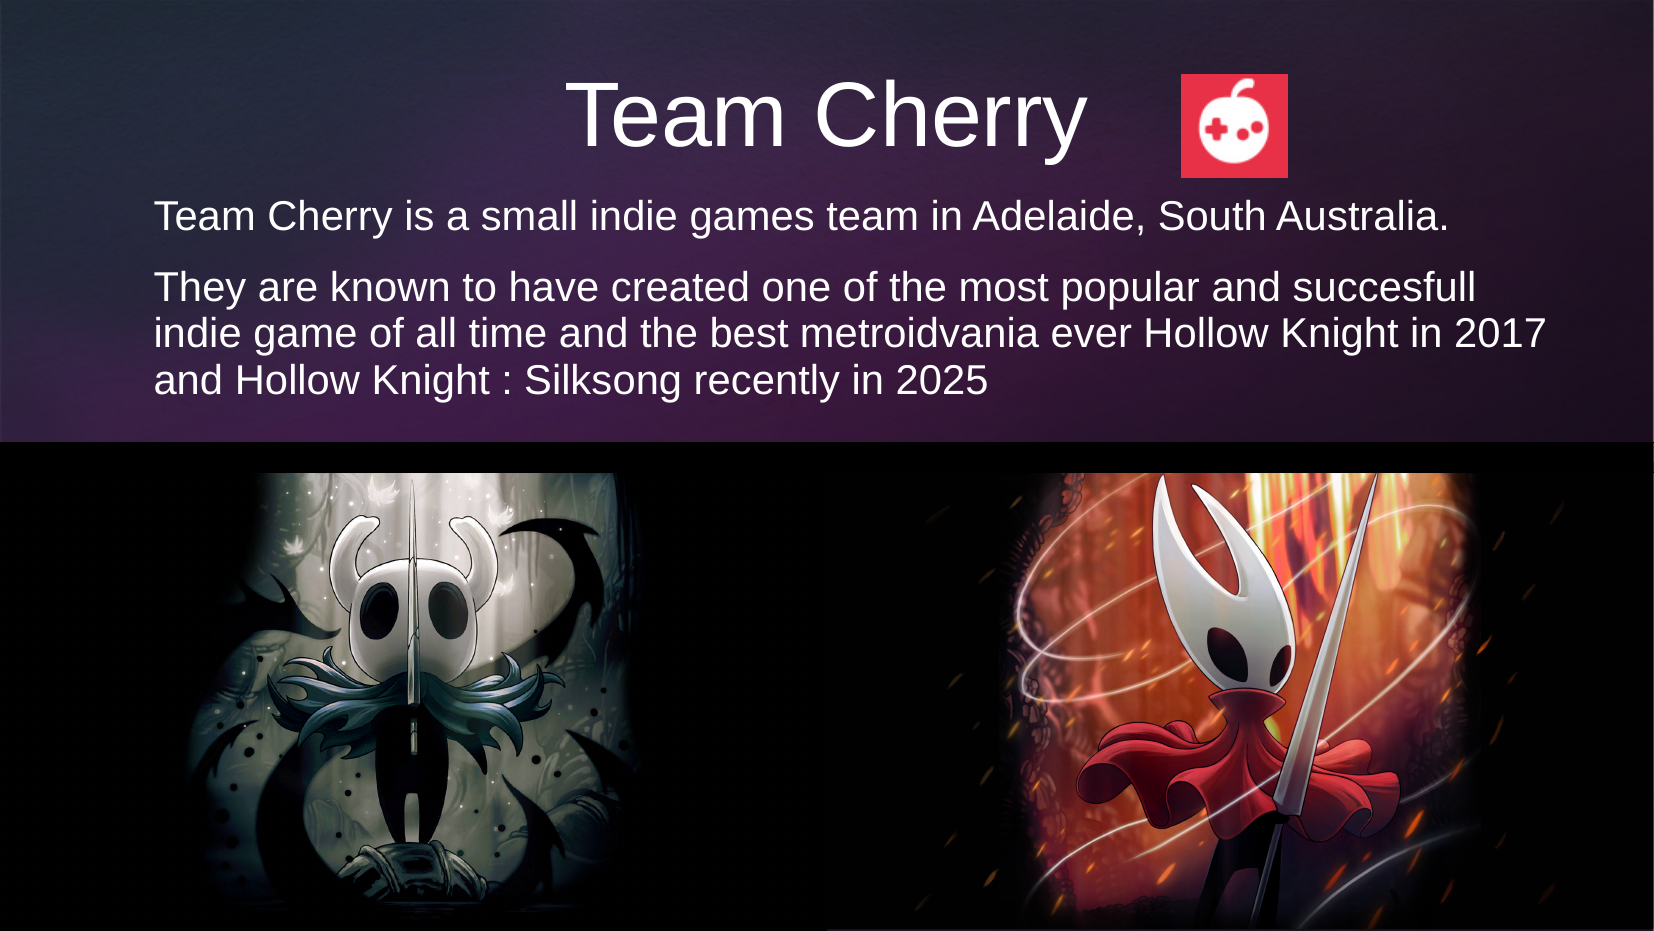

# Team Cherry
Team Cherry is a small indie games team in Adelaide, South Australia.
They are known to have created one of the most popular and succesfull indie game of all time and the best metroidvania ever Hollow Knight in 2017 and Hollow Knight : Silksong recently in 2025